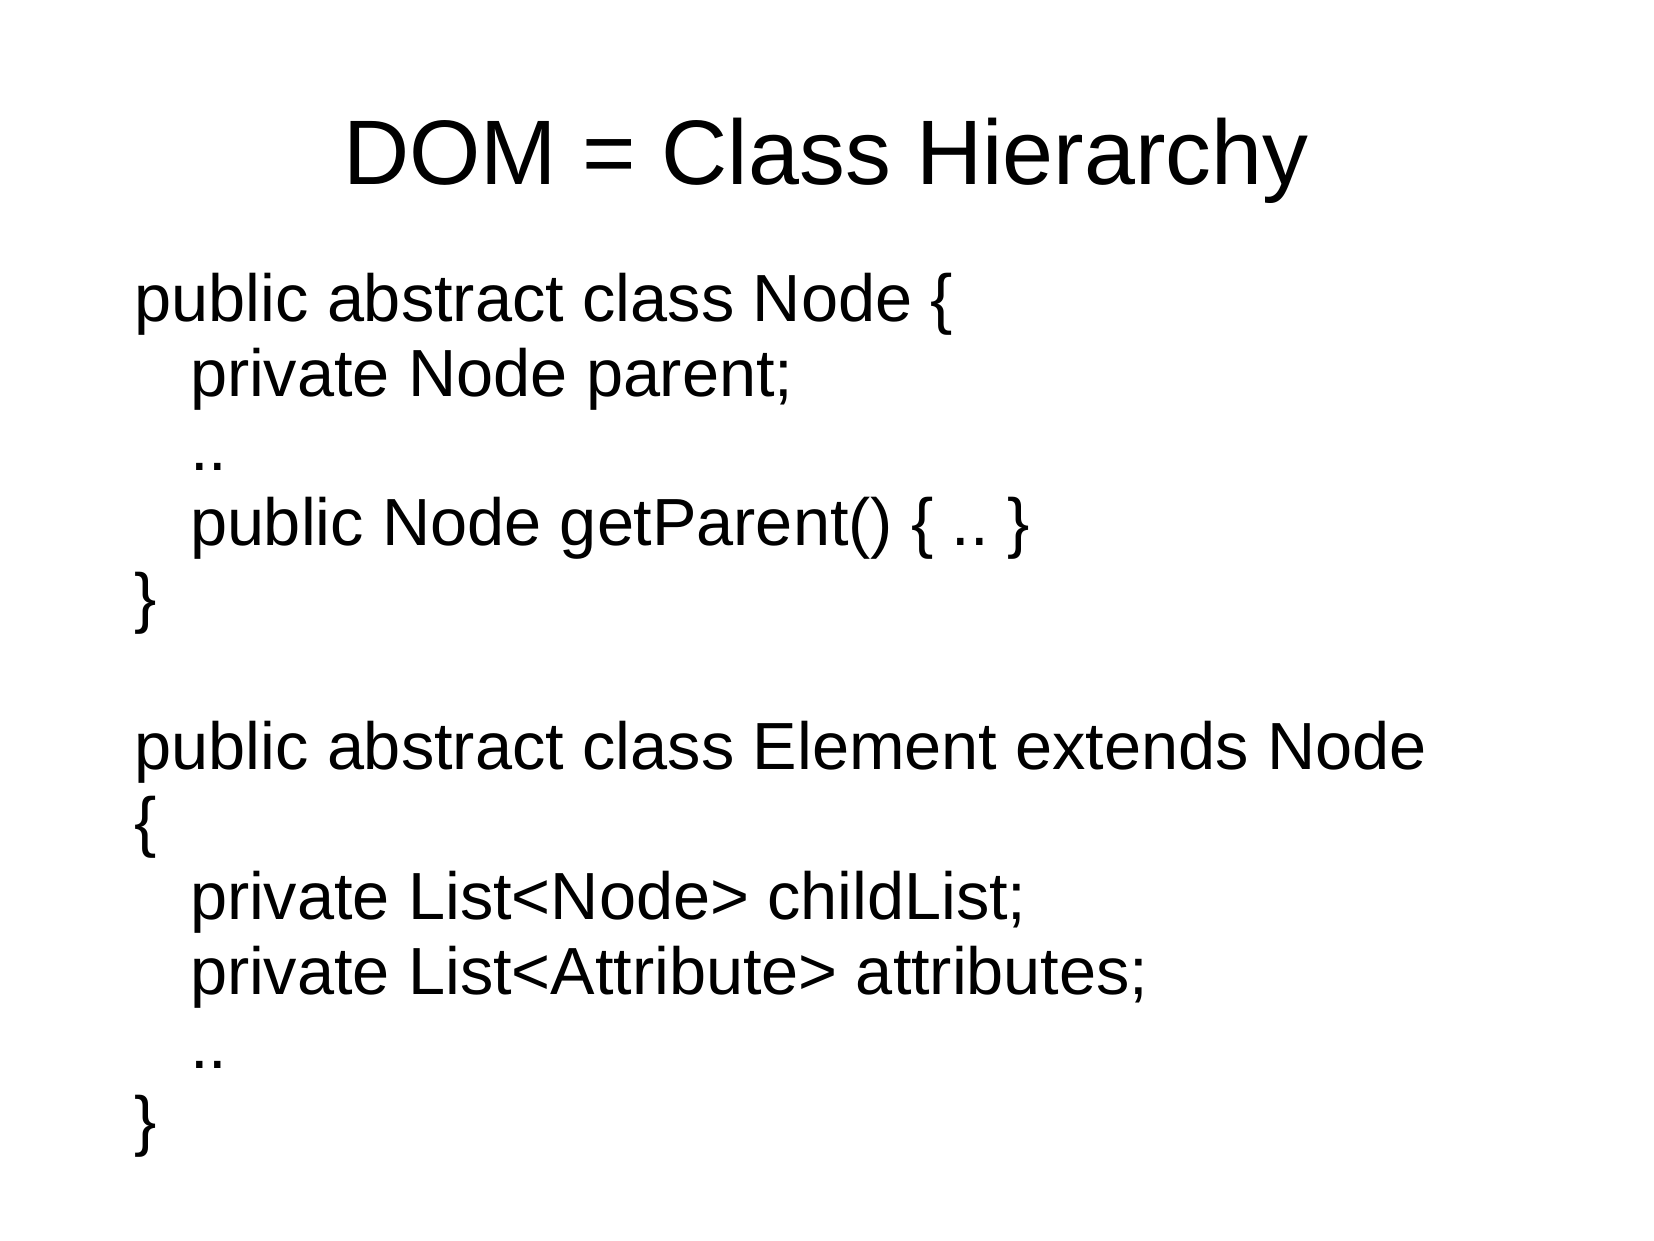

# DOM = Class Hierarchy
public abstract class Node {
 private Node parent;
 ..
 public Node getParent() { .. }
}
public abstract class Element extends Node {
 private List<Node> childList;
 private List<Attribute> attributes;
 ..
}